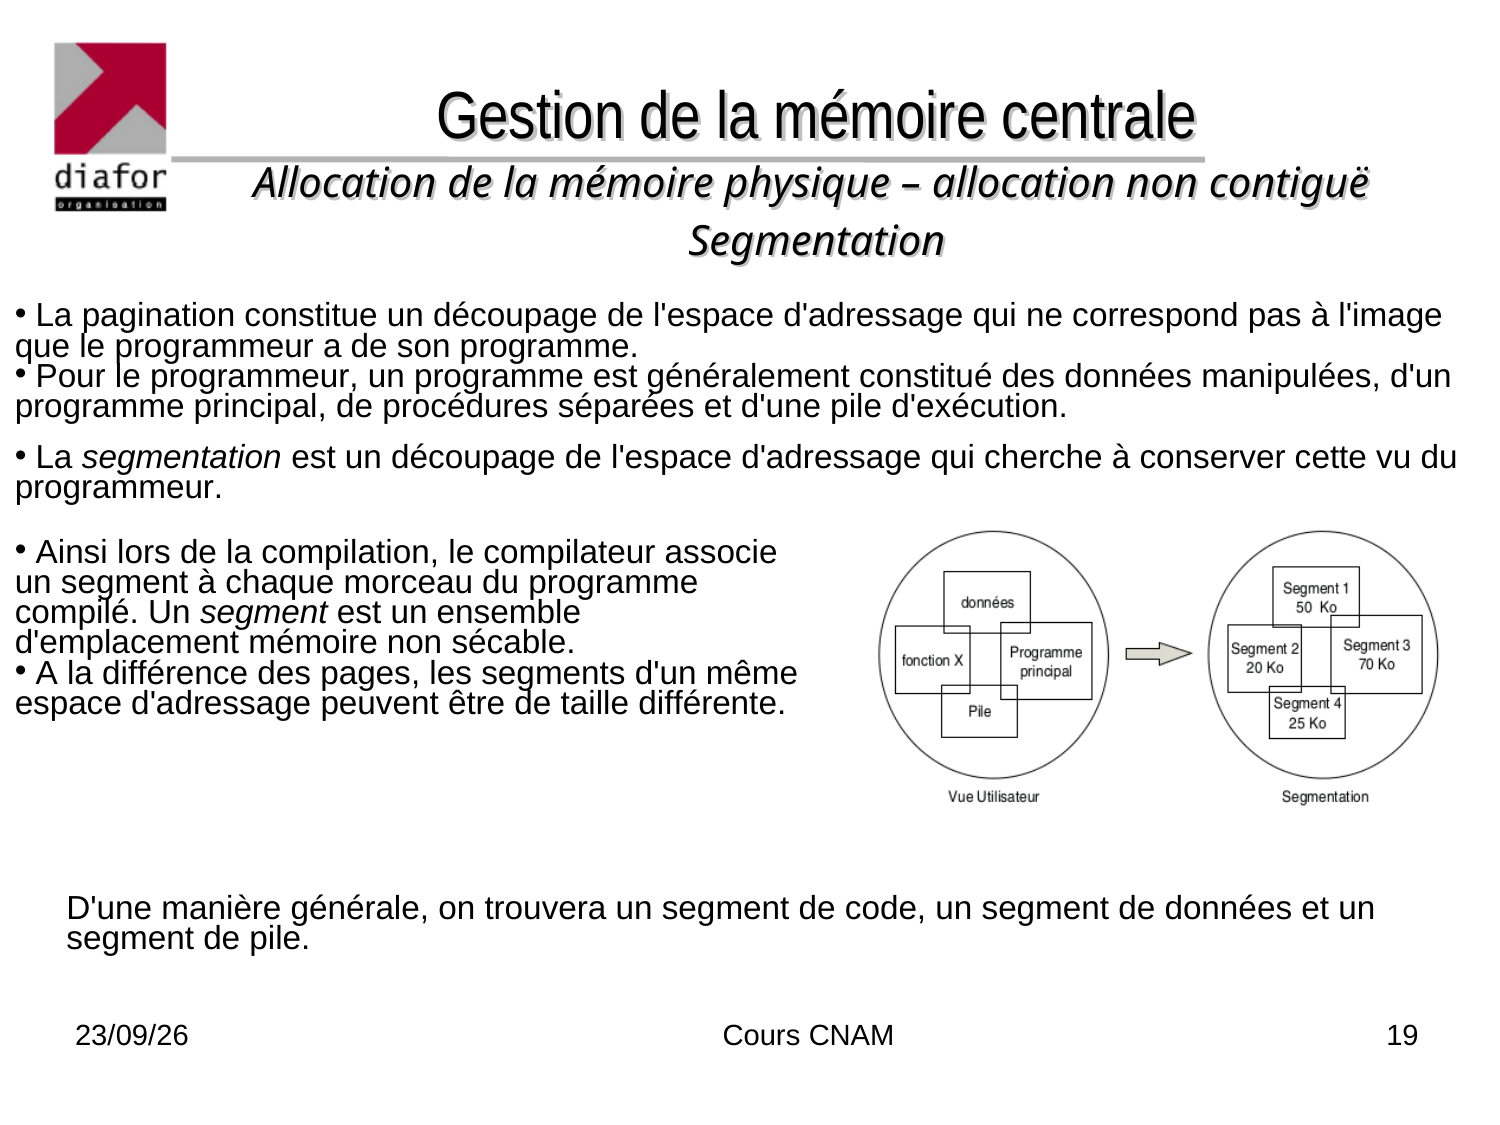

# Gestion de la mémoire centrale Allocation de la mémoire physique – allocation non contiguë Segmentation
 La pagination constitue un découpage de l'espace d'adressage qui ne correspond pas à l'image
que le programmeur a de son programme.
 Pour le programmeur, un programme est généralement constitué des données manipulées, d'un
programme principal, de procédures séparées et d'une pile d'exécution.
 La segmentation est un découpage de l'espace d'adressage qui cherche à conserver cette vu du
programmeur.
 Ainsi lors de la compilation, le compilateur associe
un segment à chaque morceau du programme
compilé. Un segment est un ensemble
d'emplacement mémoire non sécable.
 A la différence des pages, les segments d'un même
espace d'adressage peuvent être de taille différente.
D'une manière générale, on trouvera un segment de code, un segment de données et un
segment de pile.
Cours CNAM
19